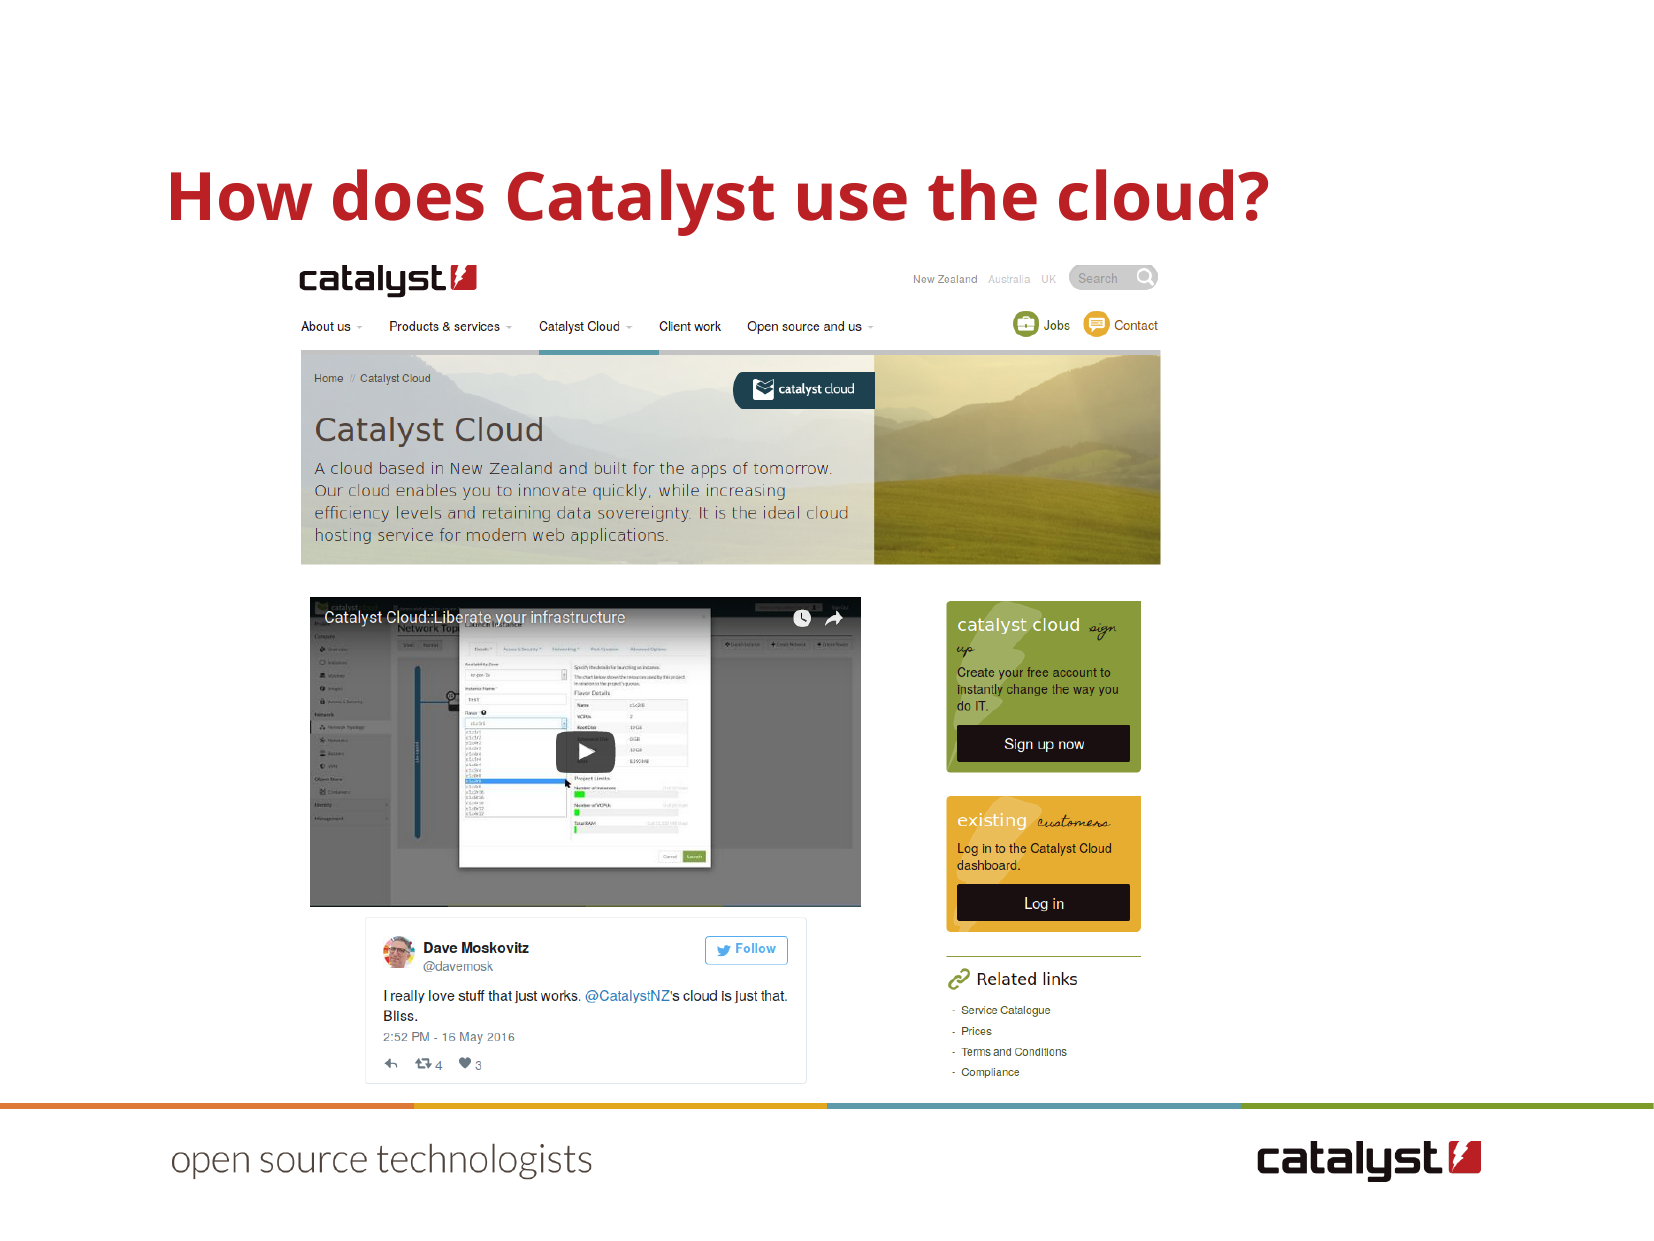

# How does Catalyst use the cloud?